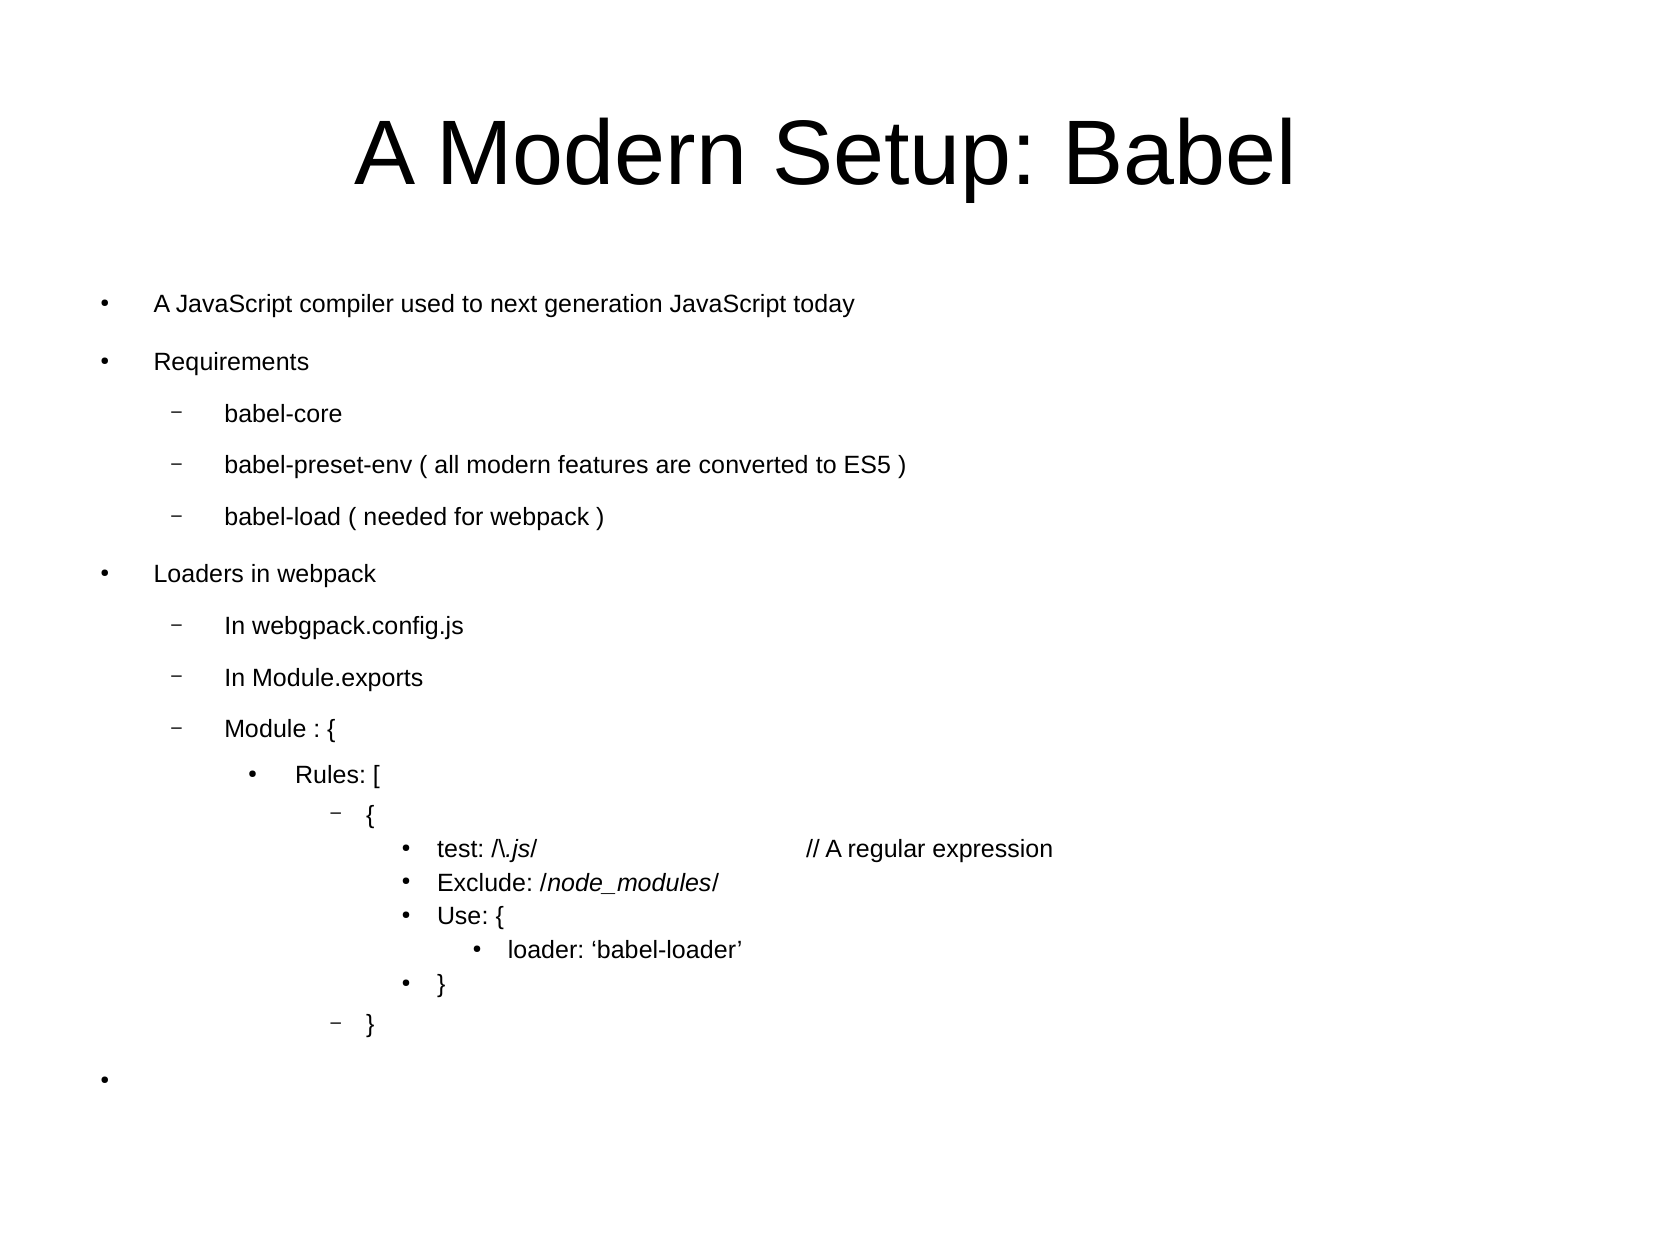

# A Modern Setup: Babel
A JavaScript compiler used to next generation JavaScript today
Requirements
babel-core
babel-preset-env ( all modern features are converted to ES5 )
babel-load ( needed for webpack )
Loaders in webpack
In webgpack.config.js
In Module.exports
Module : {
Rules: [
{
test: /\.js/				// A regular expression
Exclude: /node_modules/
Use: {
loader: ‘babel-loader’
}
}